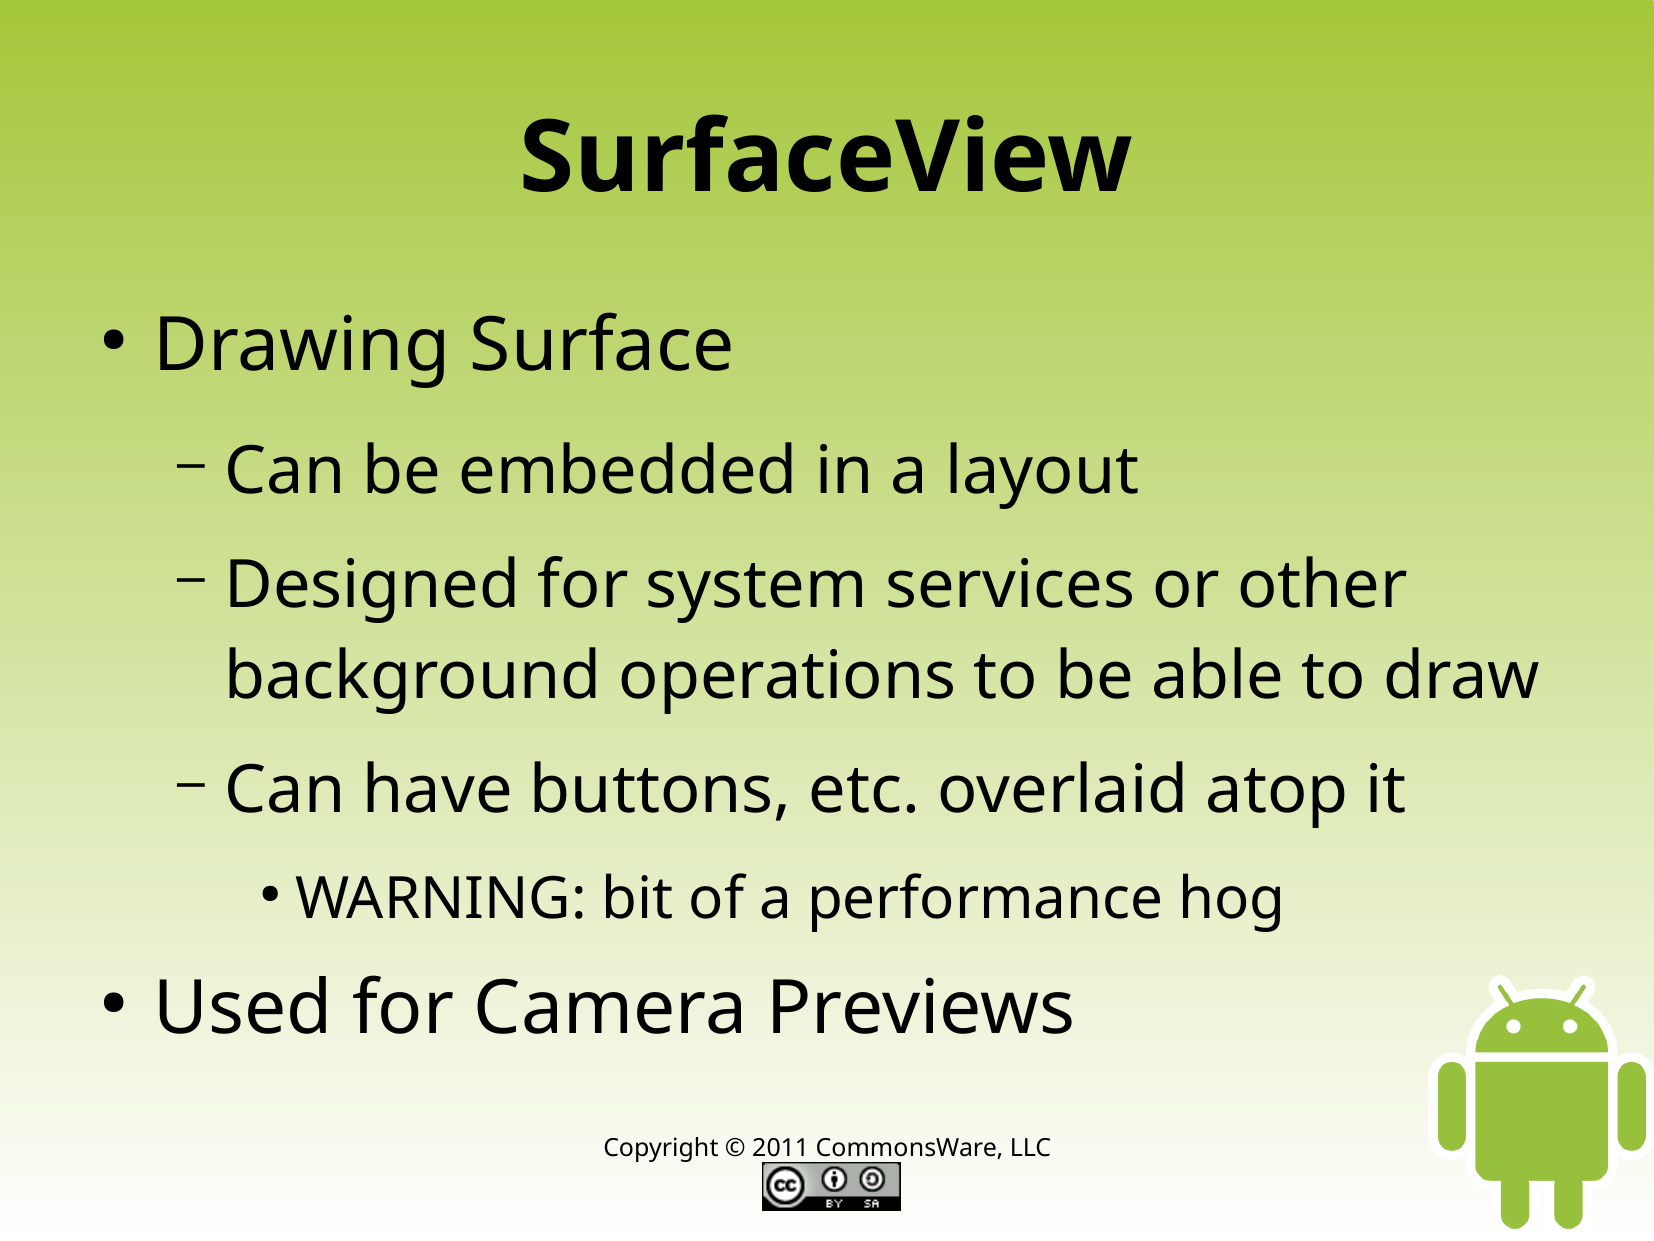

# SurfaceView
Drawing Surface
Can be embedded in a layout
Designed for system services or other background operations to be able to draw
Can have buttons, etc. overlaid atop it
WARNING: bit of a performance hog
Used for Camera Previews